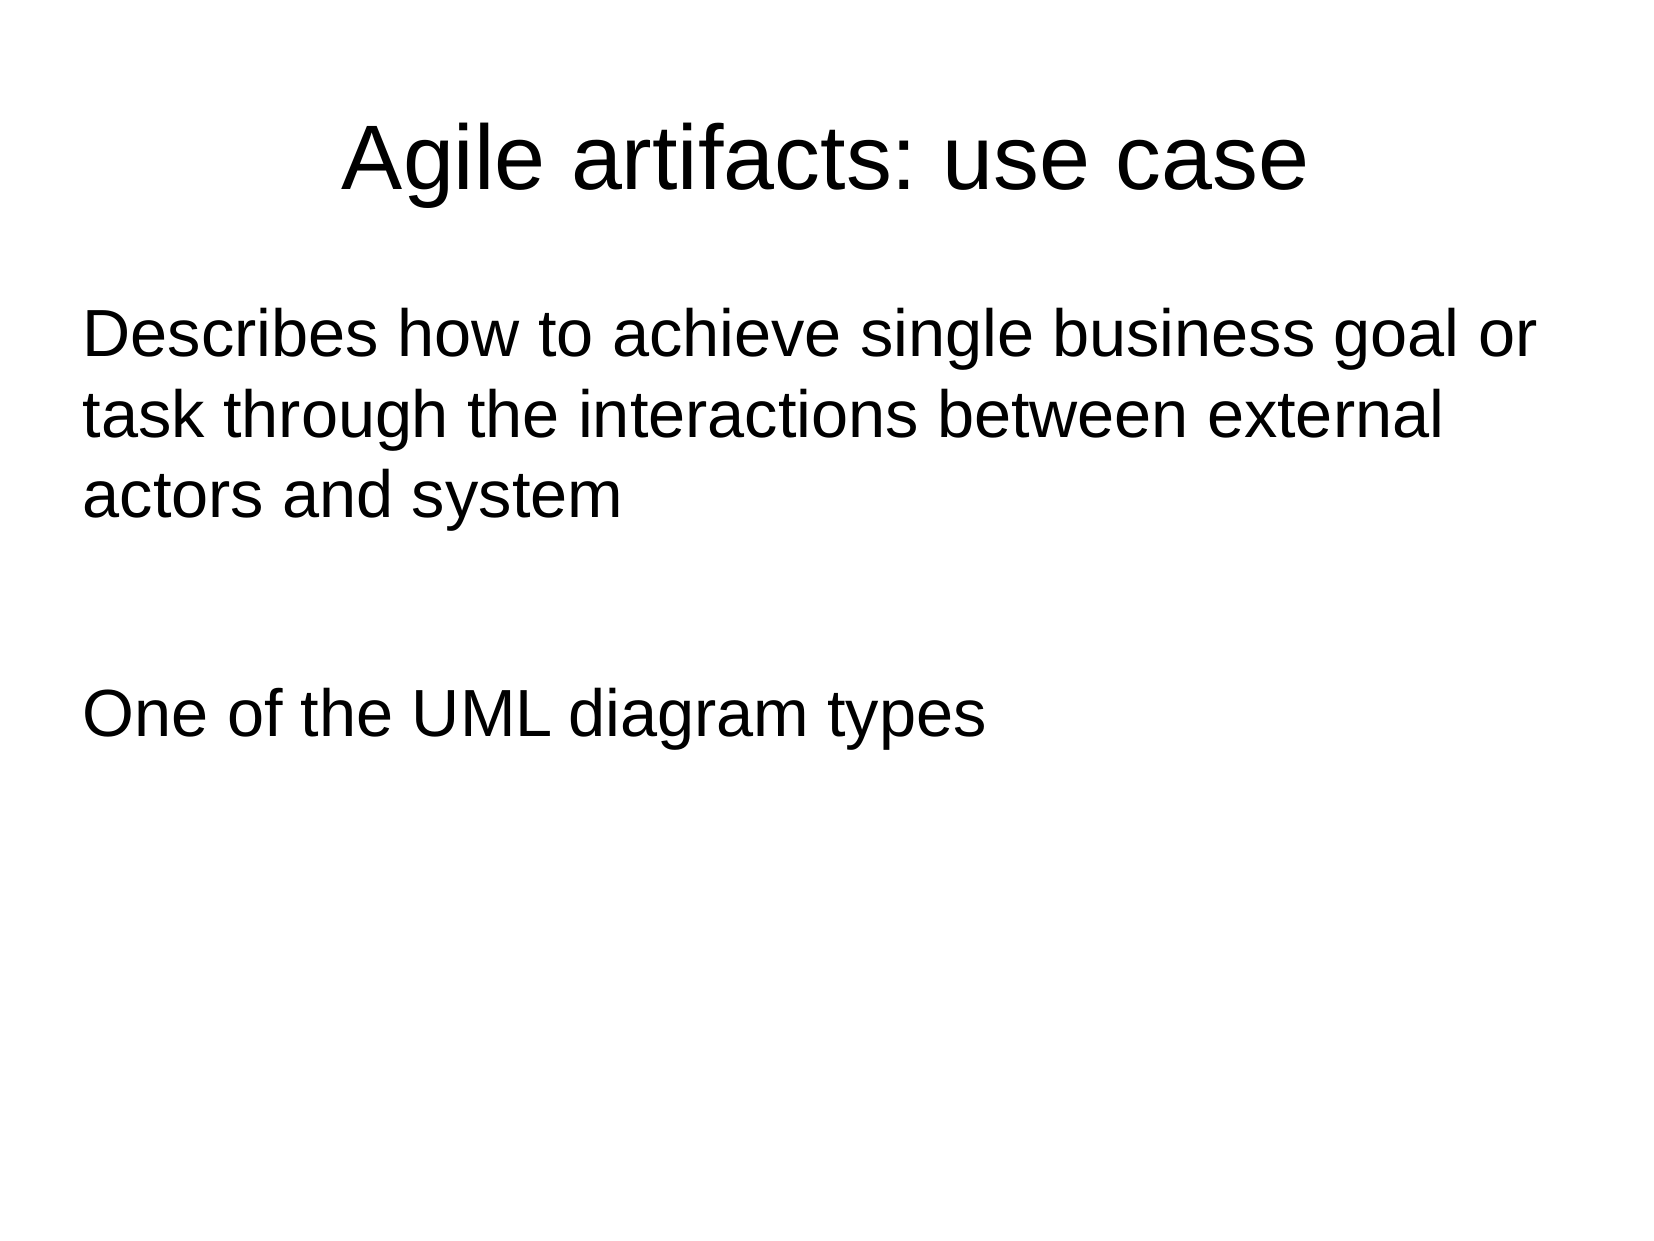

# Agile artifacts: use case
Describes how to achieve single business goal or task through the interactions between external actors and system
One of the UML diagram types